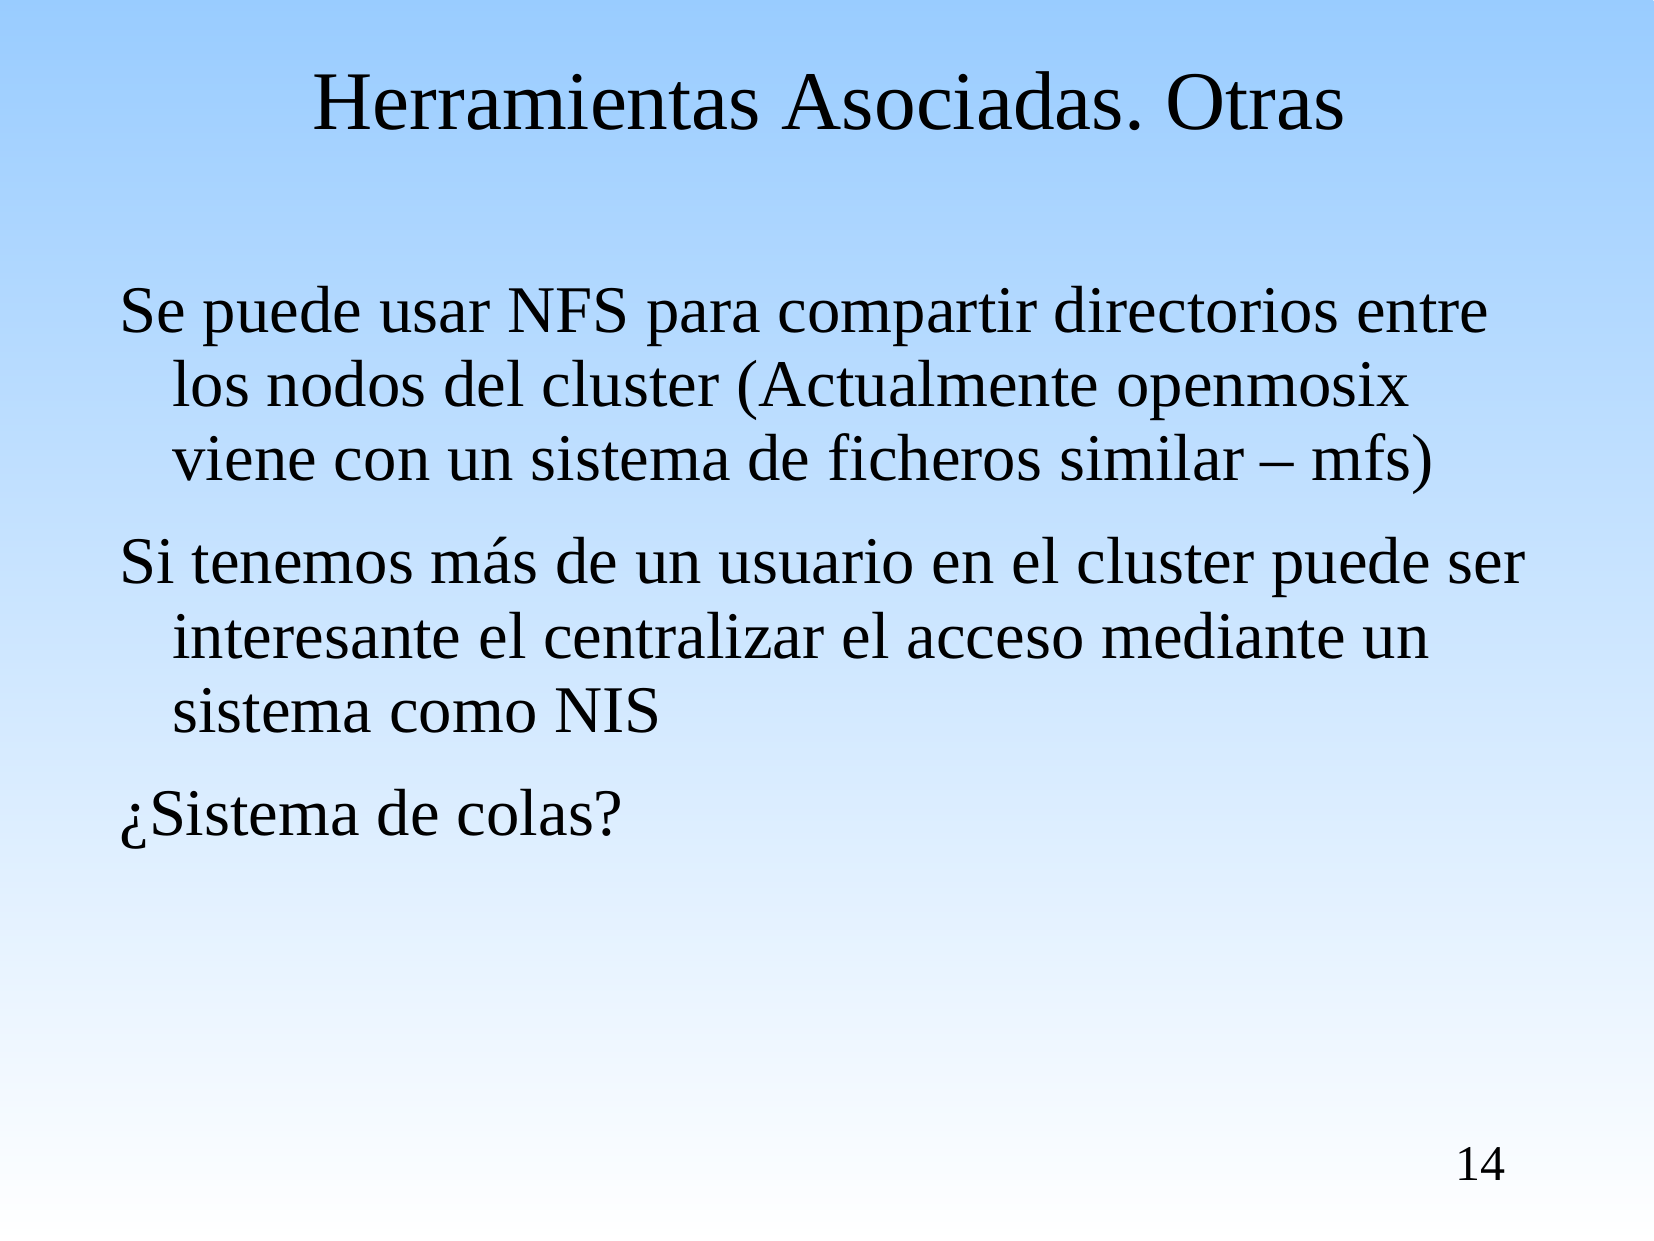

# Herramientas Asociadas. Otras
Se puede usar NFS para compartir directorios entre los nodos del cluster (Actualmente openmosix viene con un sistema de ficheros similar – mfs)
Si tenemos más de un usuario en el cluster puede ser interesante el centralizar el acceso mediante un sistema como NIS
¿Sistema de colas?